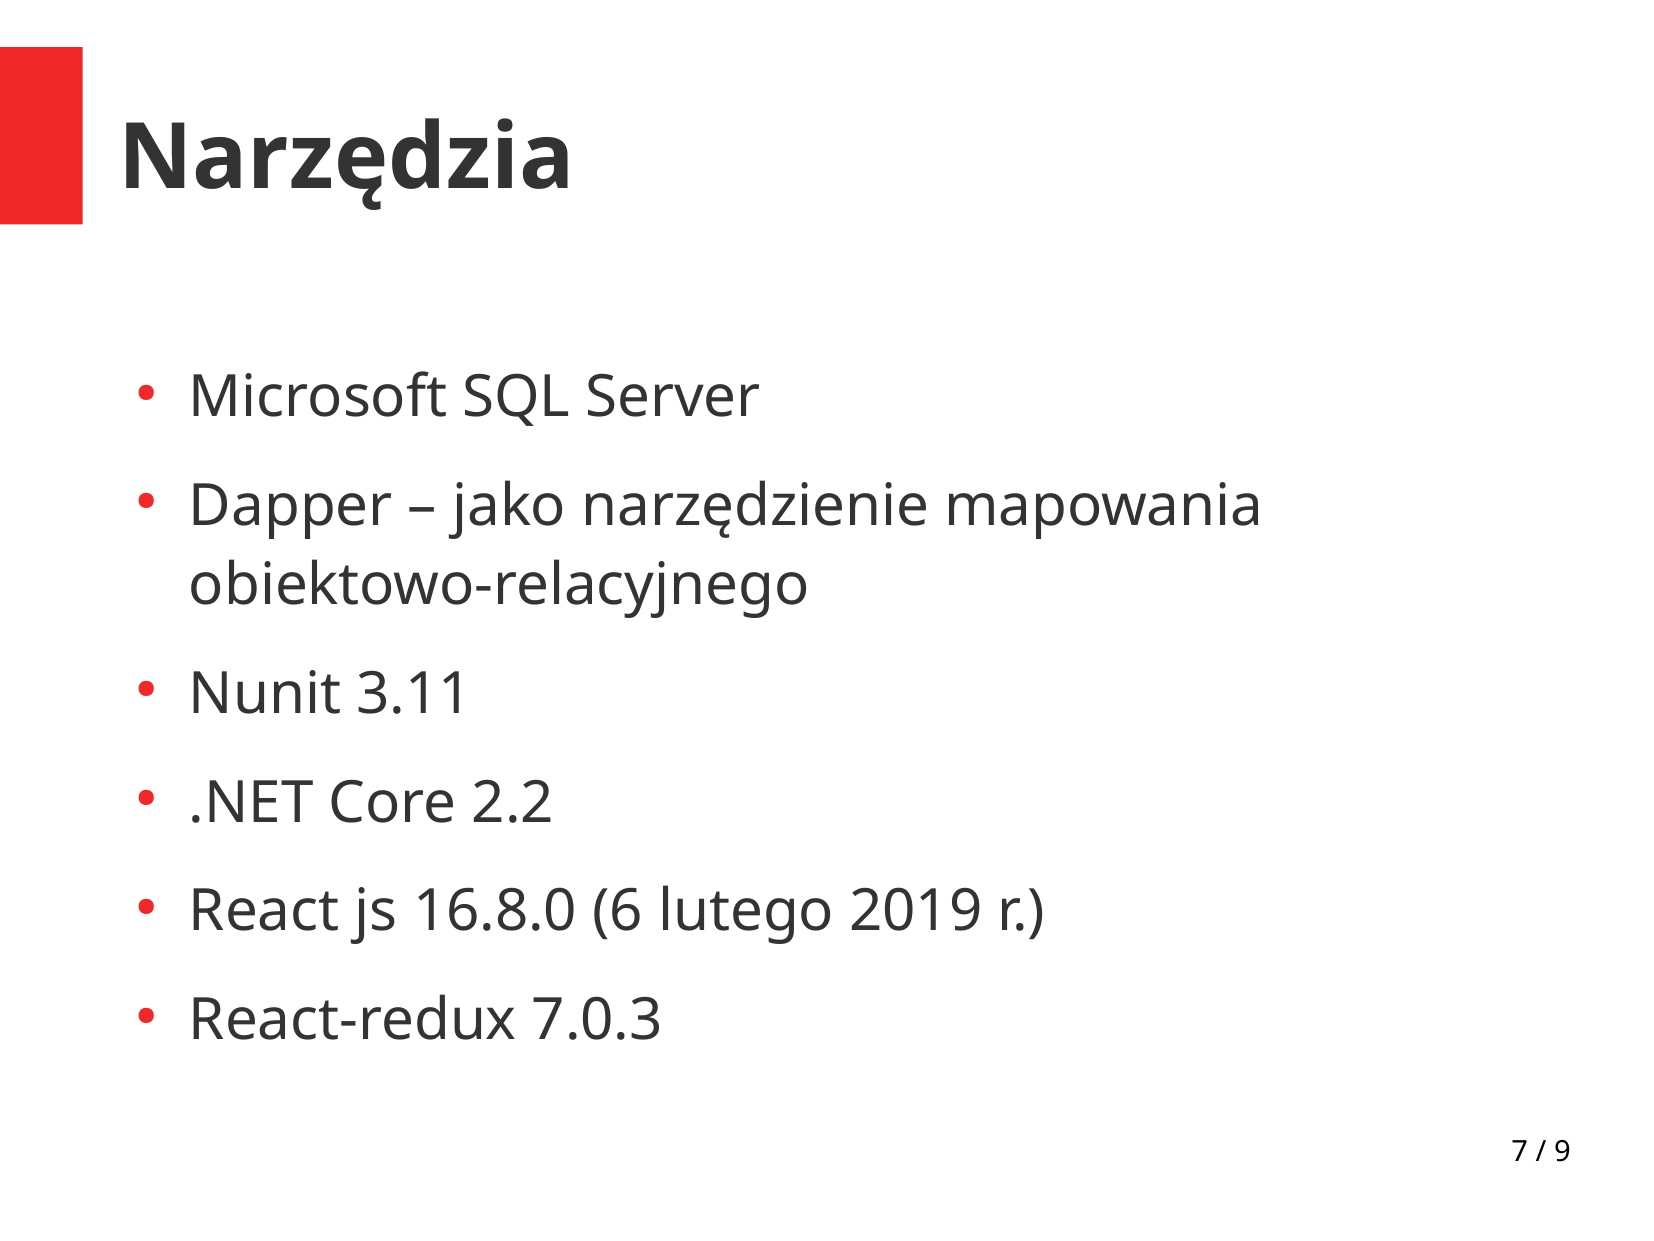

# Narzędzia
Microsoft SQL Server
Dapper – jako narzędzienie mapowania obiektowo-relacyjnego
Nunit 3.11
.NET Core 2.2
React js 16.8.0 (6 lutego 2019 r.)
React-redux 7.0.3
7